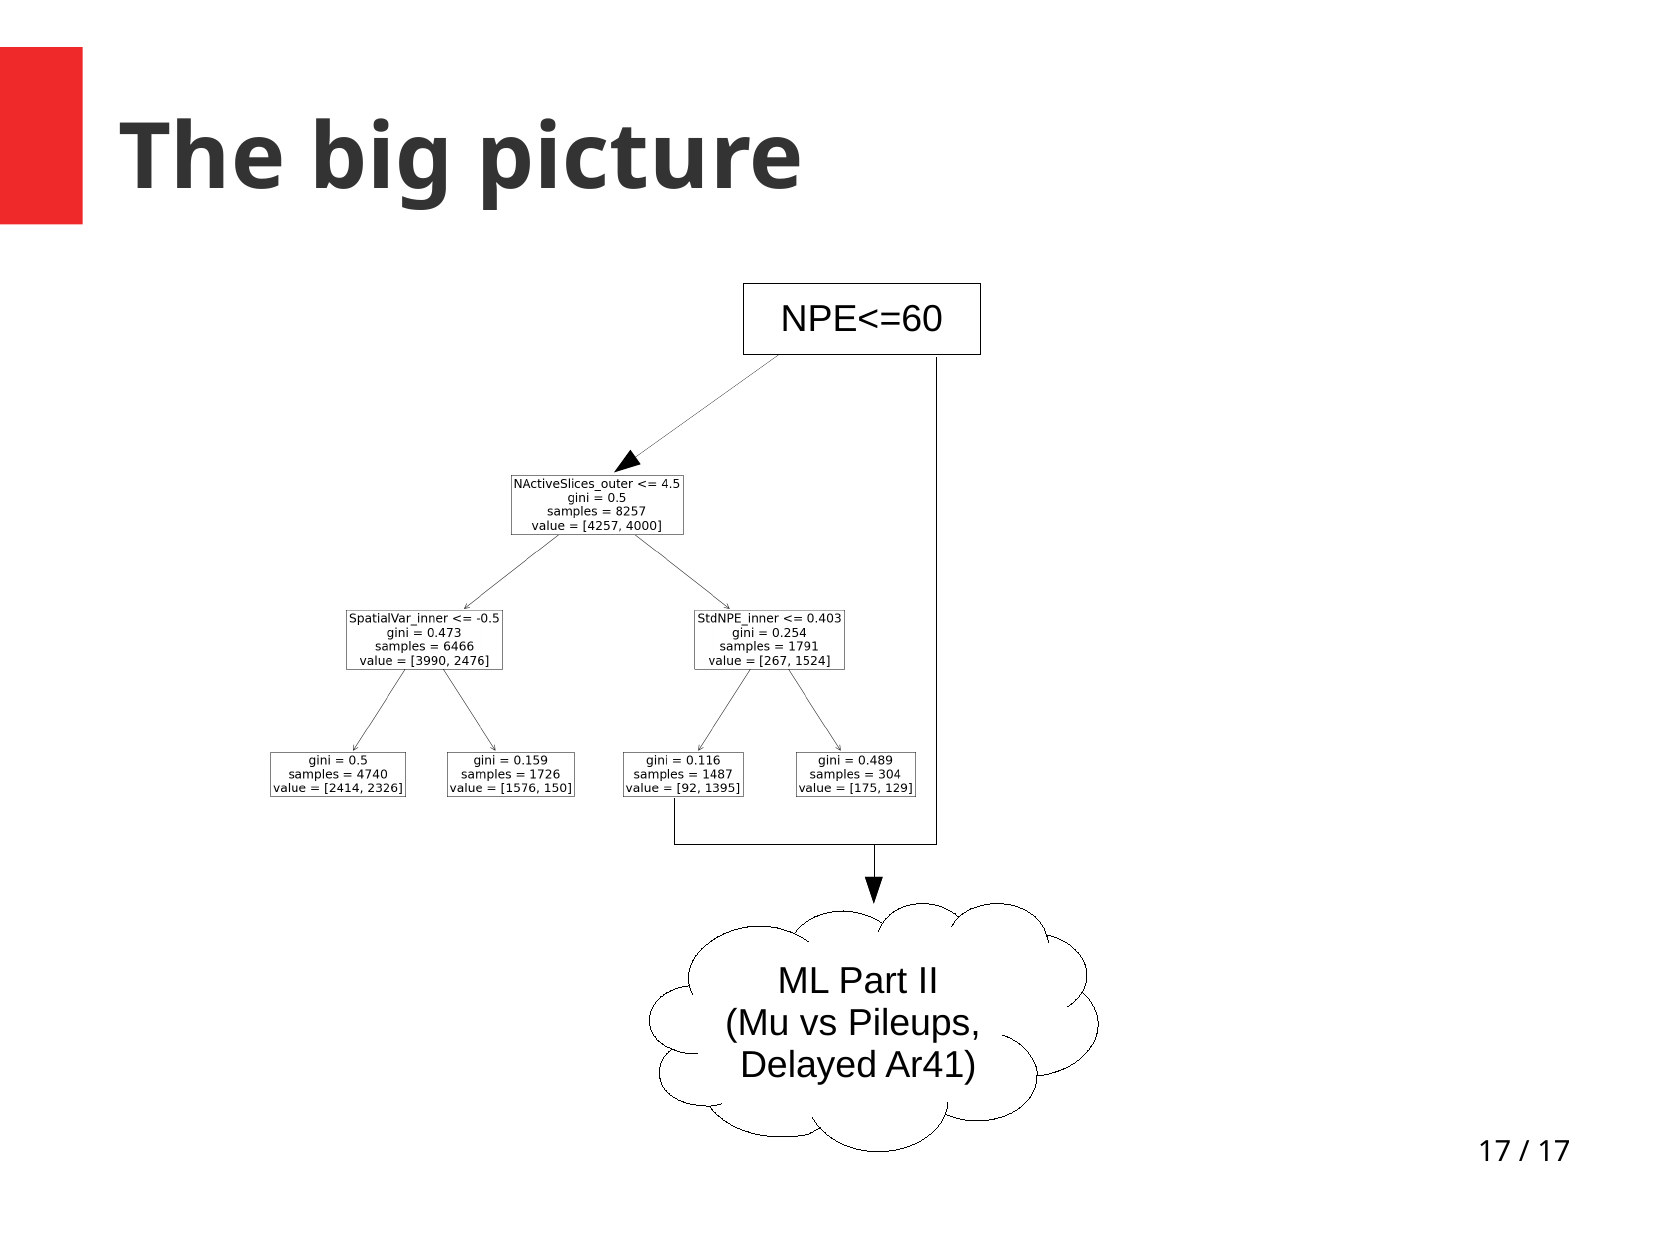

# The big picture
NPE<=60
ML Part II
(Mu vs Pileups,
Delayed Ar41)
17